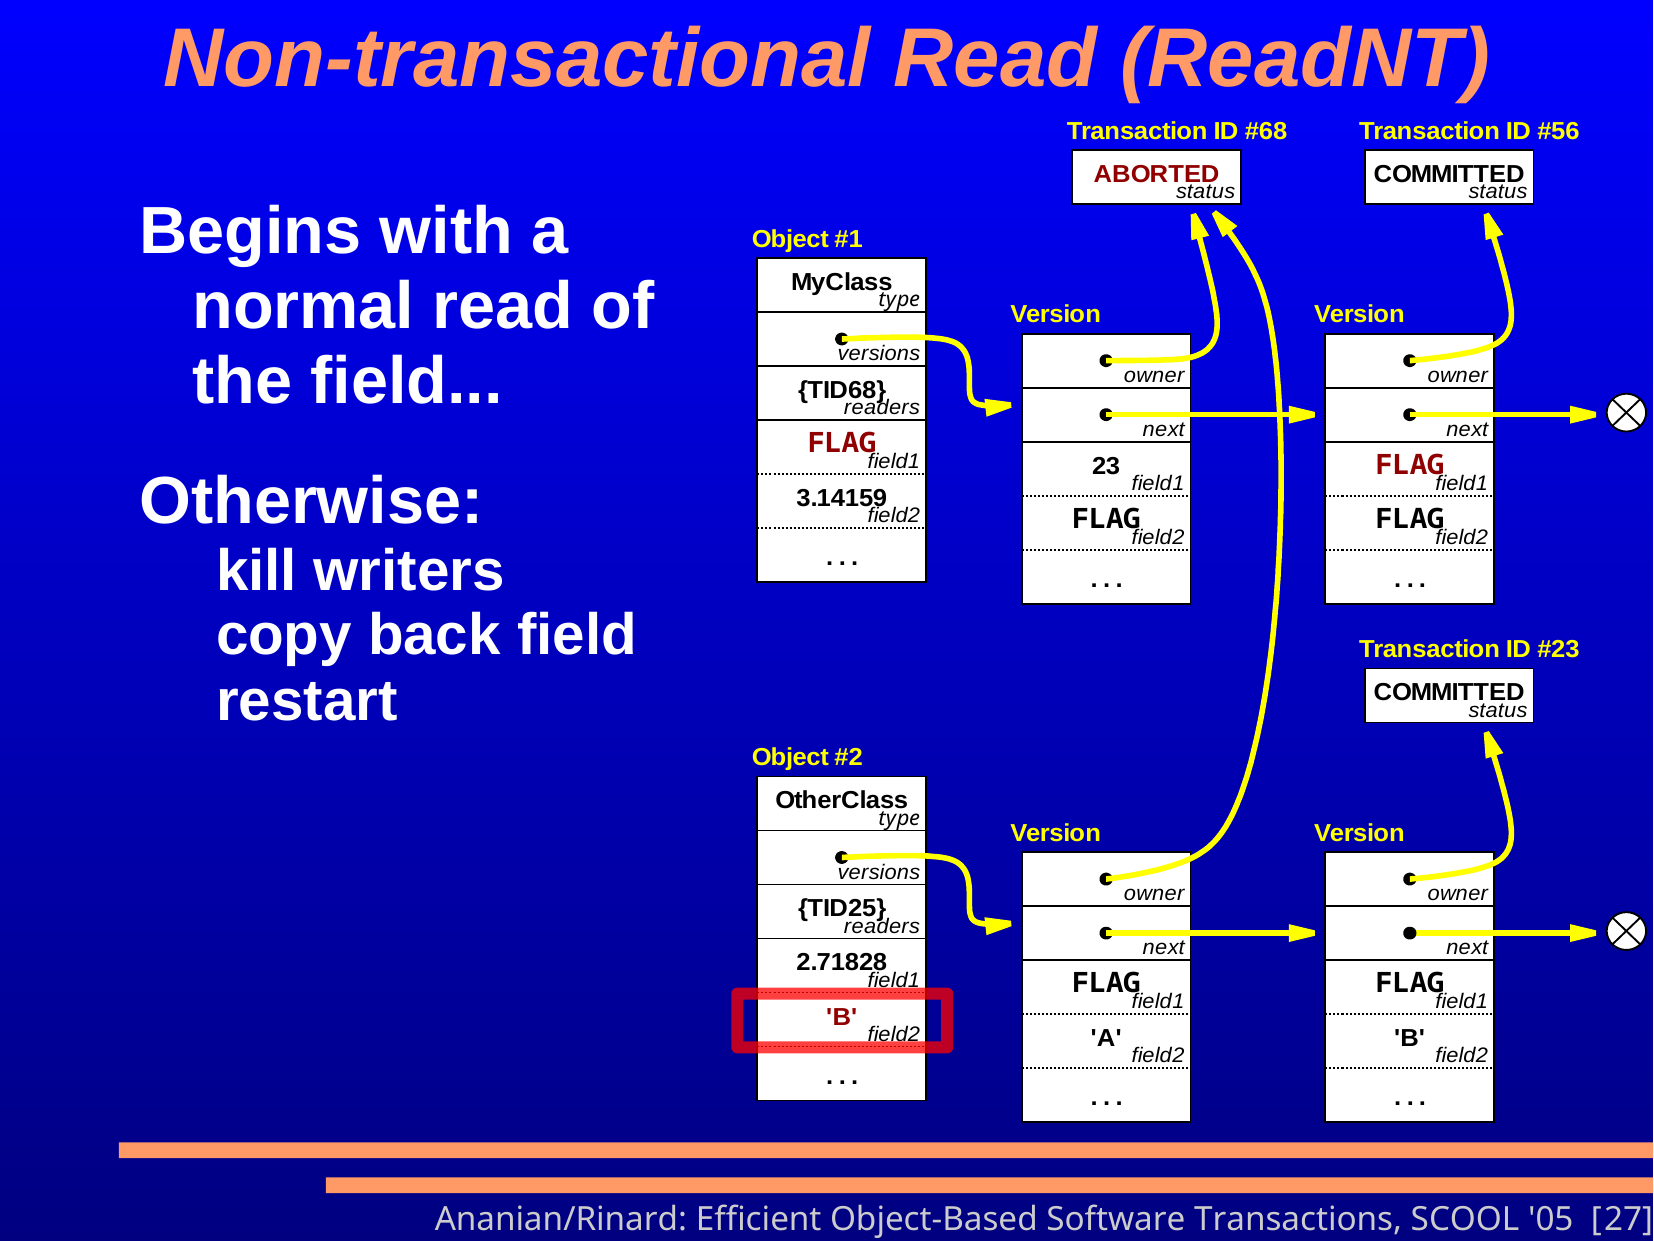

# Non-transactional Read (ReadNT)
Begins with a normal read of the field...
Otherwise:
kill writers
copy back field
restart